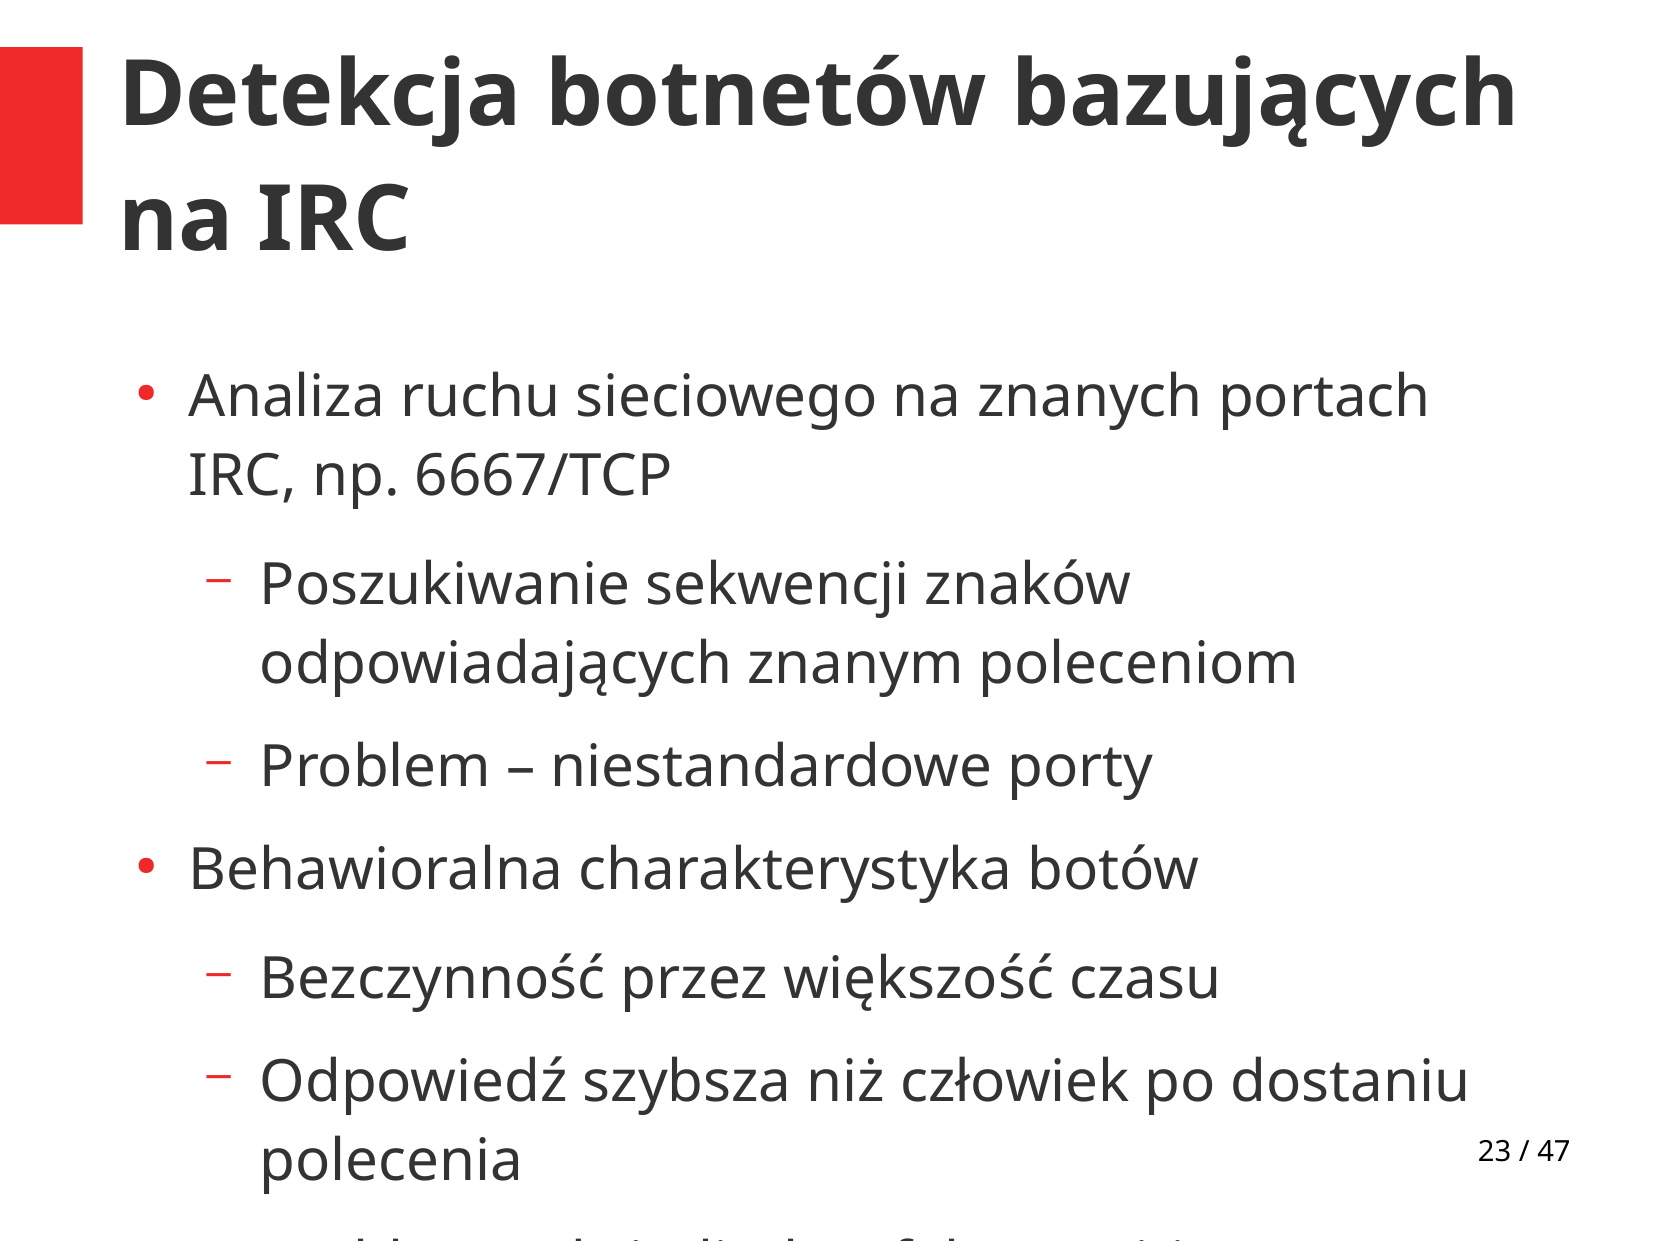

# Detekcja botnetów bazujących na IRC
Analiza ruchu sieciowego na znanych portach IRC, np. 6667/TCP
Poszukiwanie sekwencji znaków odpowiadających znanym poleceniom
Problem – niestandardowe porty
Behawioralna charakterystyka botów
Bezczynność przez większość czasu
Odpowiedź szybsza niż człowiek po dostaniu polecenia
Problem – duża liczba „false positives”
23